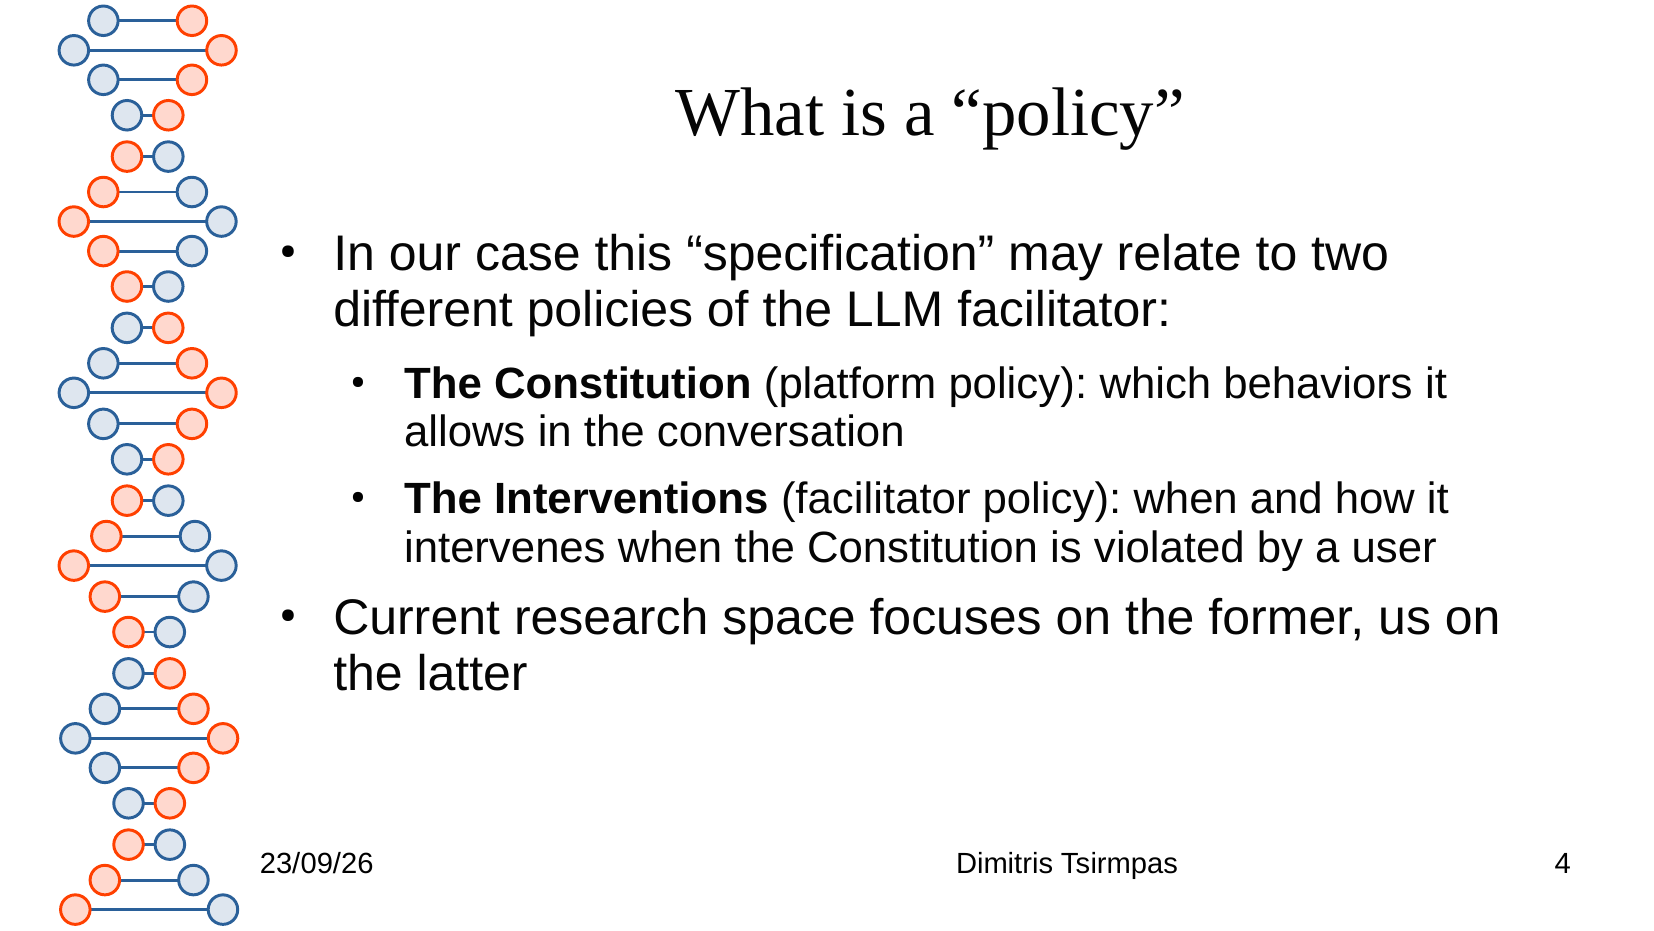

# What is a “policy”
In our case this “specification” may relate to two different policies of the LLM facilitator:
The Constitution (platform policy): which behaviors it allows in the conversation
The Interventions (facilitator policy): when and how it intervenes when the Constitution is violated by a user
Current research space focuses on the former, us on the latter
Dimitris Tsirmpas
4